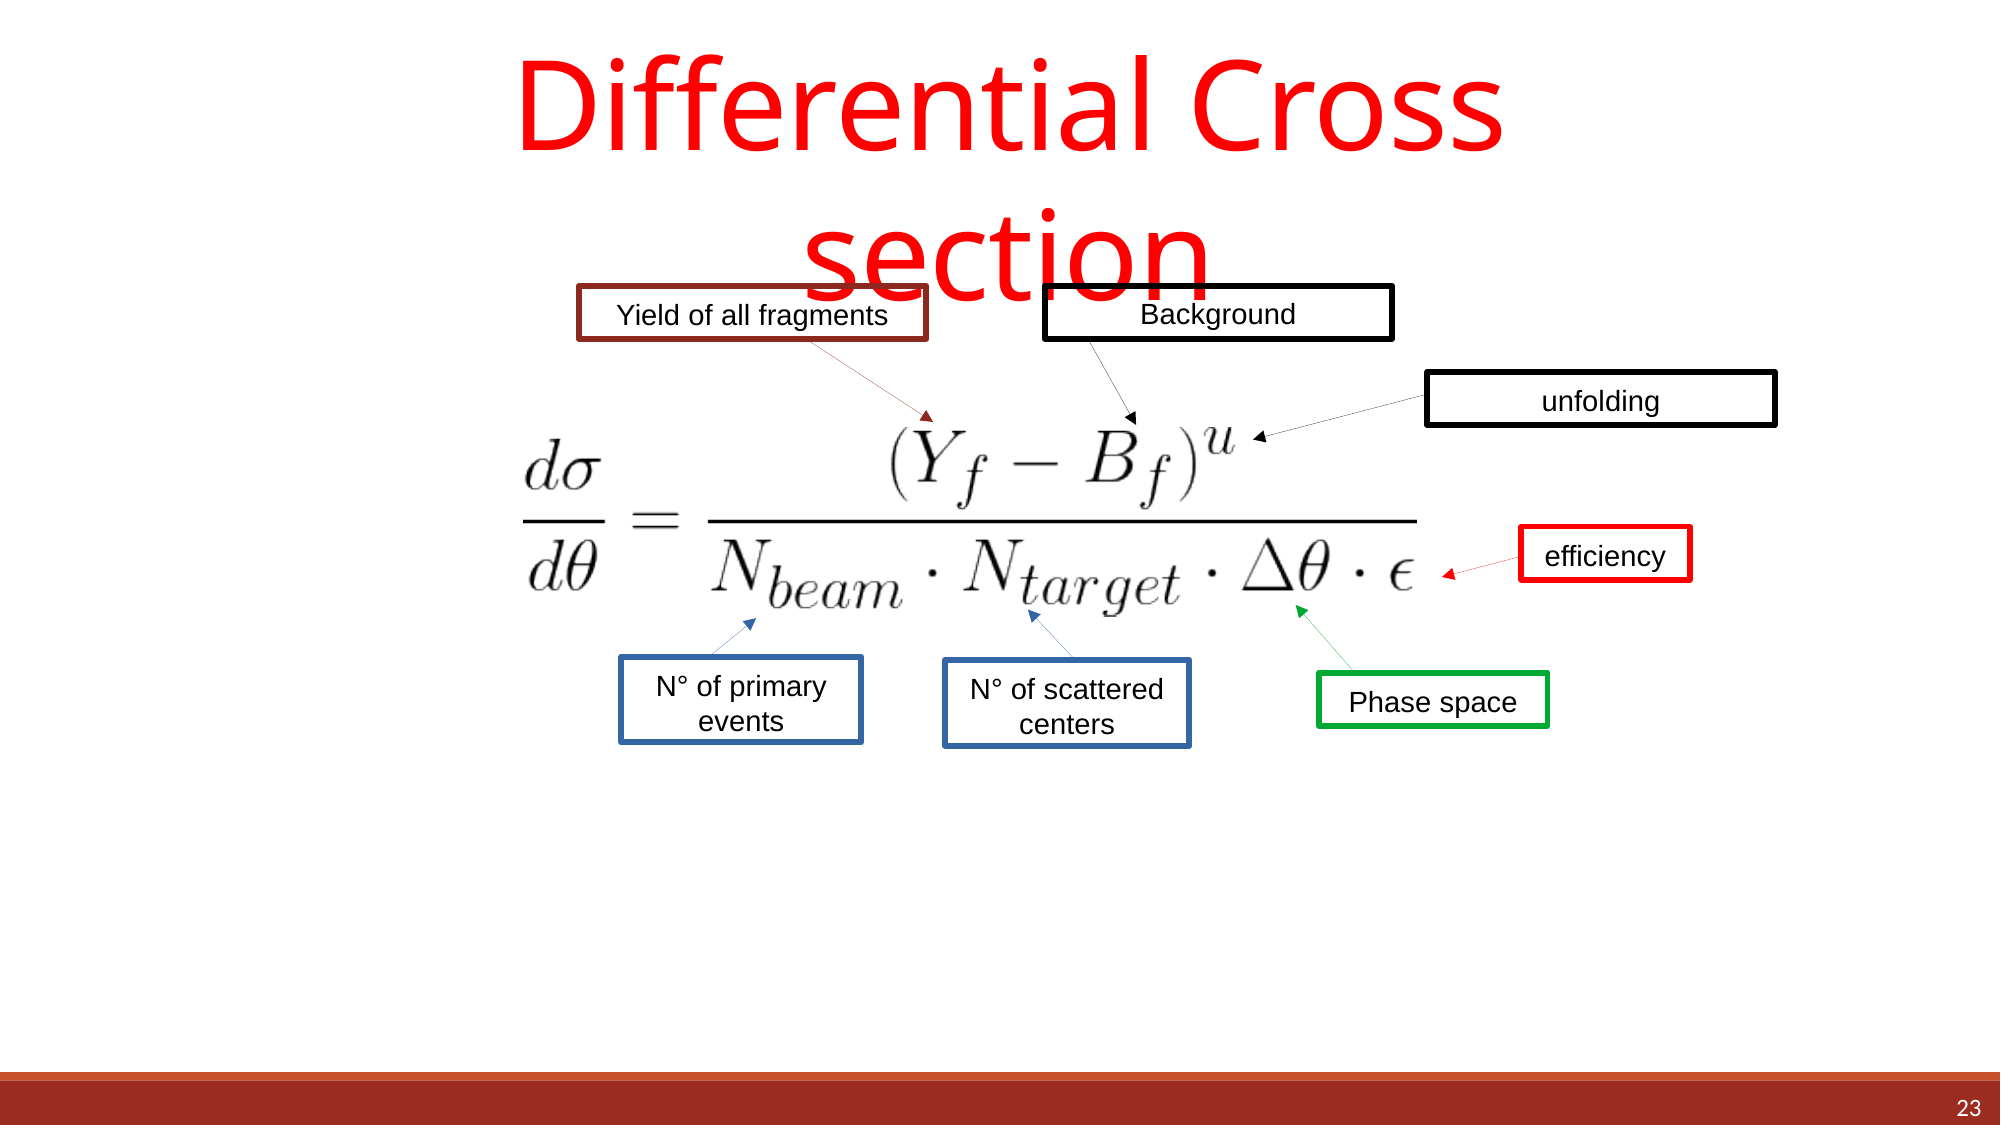

Differential Cross section
Background
Yield of all fragments
unfolding
efficiency
N° of primary
events
N° of scattered
centers
Phase space